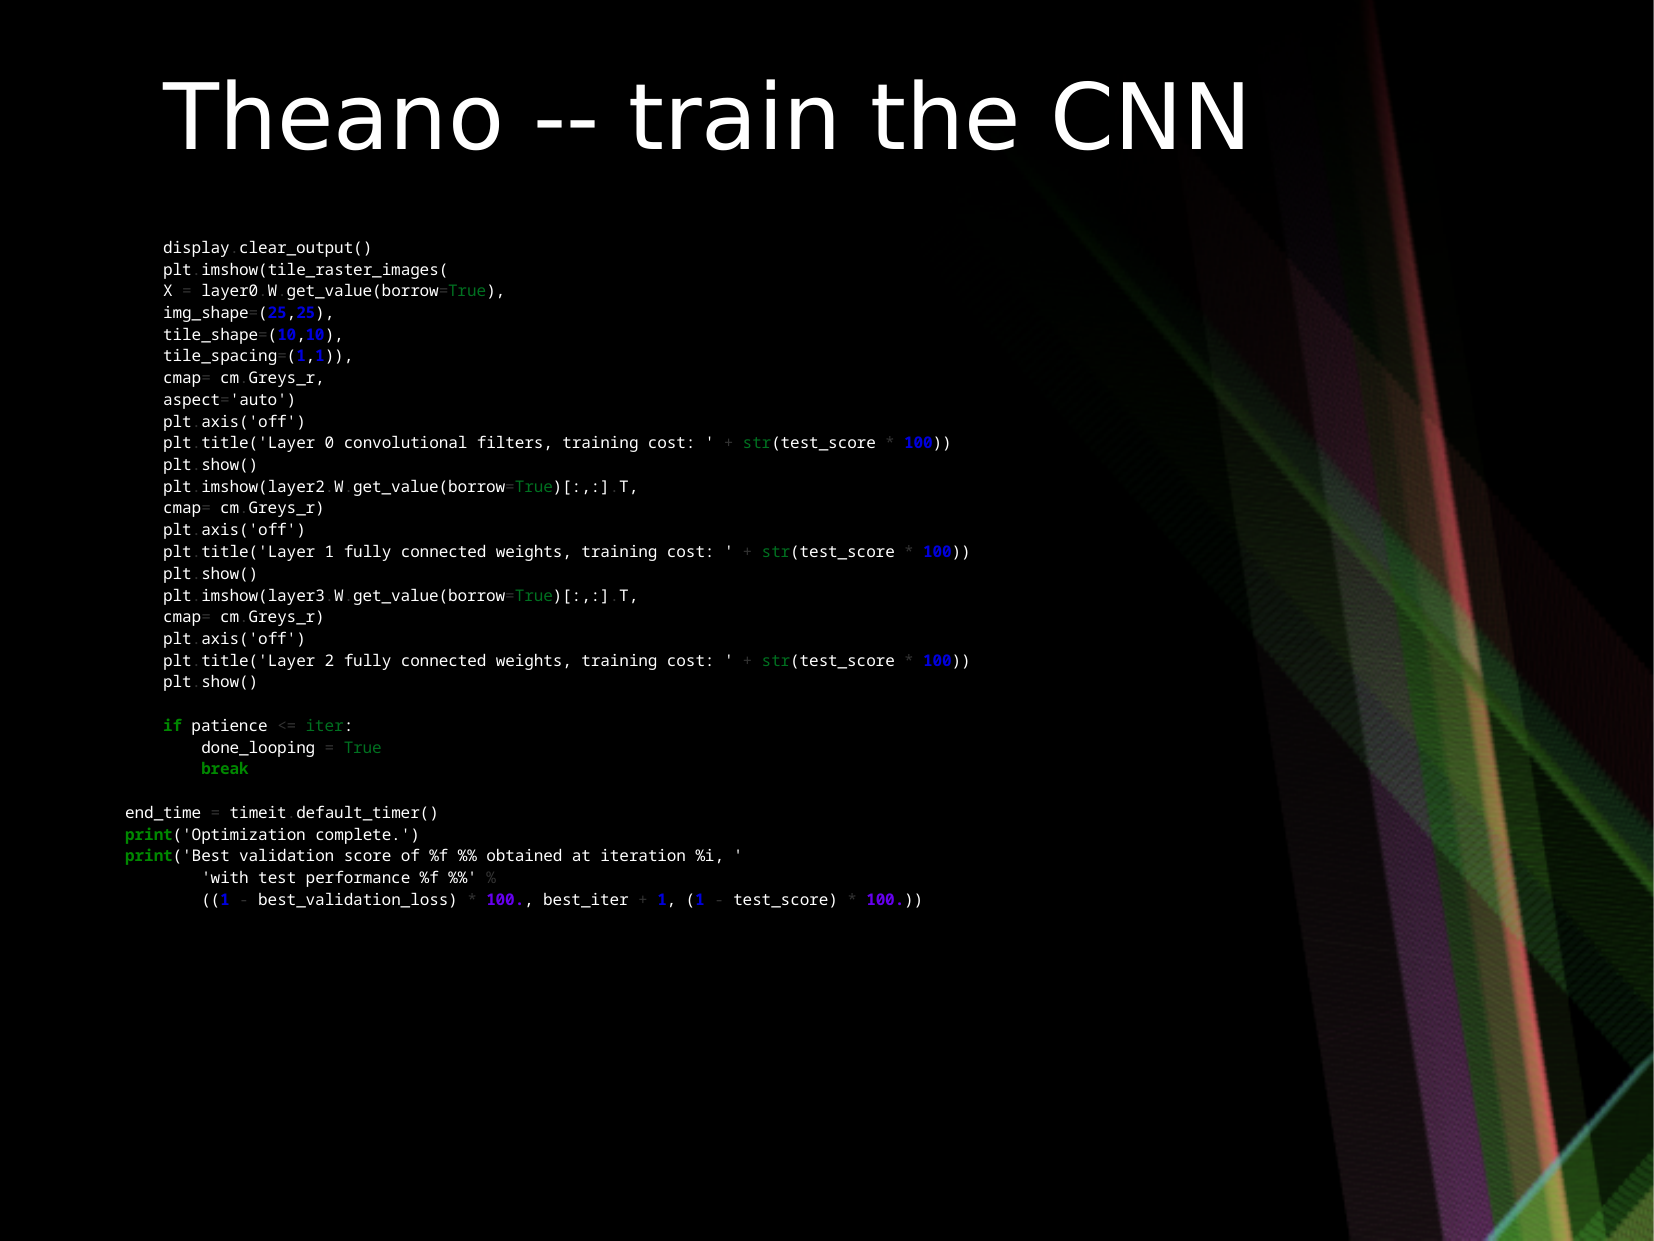

# Theano -- train the CNN
 display.clear_output()
 plt.imshow(tile_raster_images(
 X = layer0.W.get_value(borrow=True),
 img_shape=(25,25),
 tile_shape=(10,10),
 tile_spacing=(1,1)),
 cmap= cm.Greys_r,
 aspect='auto')
 plt.axis('off')
 plt.title('Layer 0 convolutional filters, training cost: ' + str(test_score * 100))
 plt.show()
 plt.imshow(layer2.W.get_value(borrow=True)[:,:].T,
 cmap= cm.Greys_r)
 plt.axis('off')
 plt.title('Layer 1 fully connected weights, training cost: ' + str(test_score * 100))
 plt.show()
 plt.imshow(layer3.W.get_value(borrow=True)[:,:].T,
 cmap= cm.Greys_r)
 plt.axis('off')
 plt.title('Layer 2 fully connected weights, training cost: ' + str(test_score * 100))
 plt.show()
 if patience <= iter:
 done_looping = True
 break
end_time = timeit.default_timer()
print('Optimization complete.')
print('Best validation score of %f %% obtained at iteration %i, '
 'with test performance %f %%' %
 ((1 - best_validation_loss) * 100., best_iter + 1, (1 - test_score) * 100.))